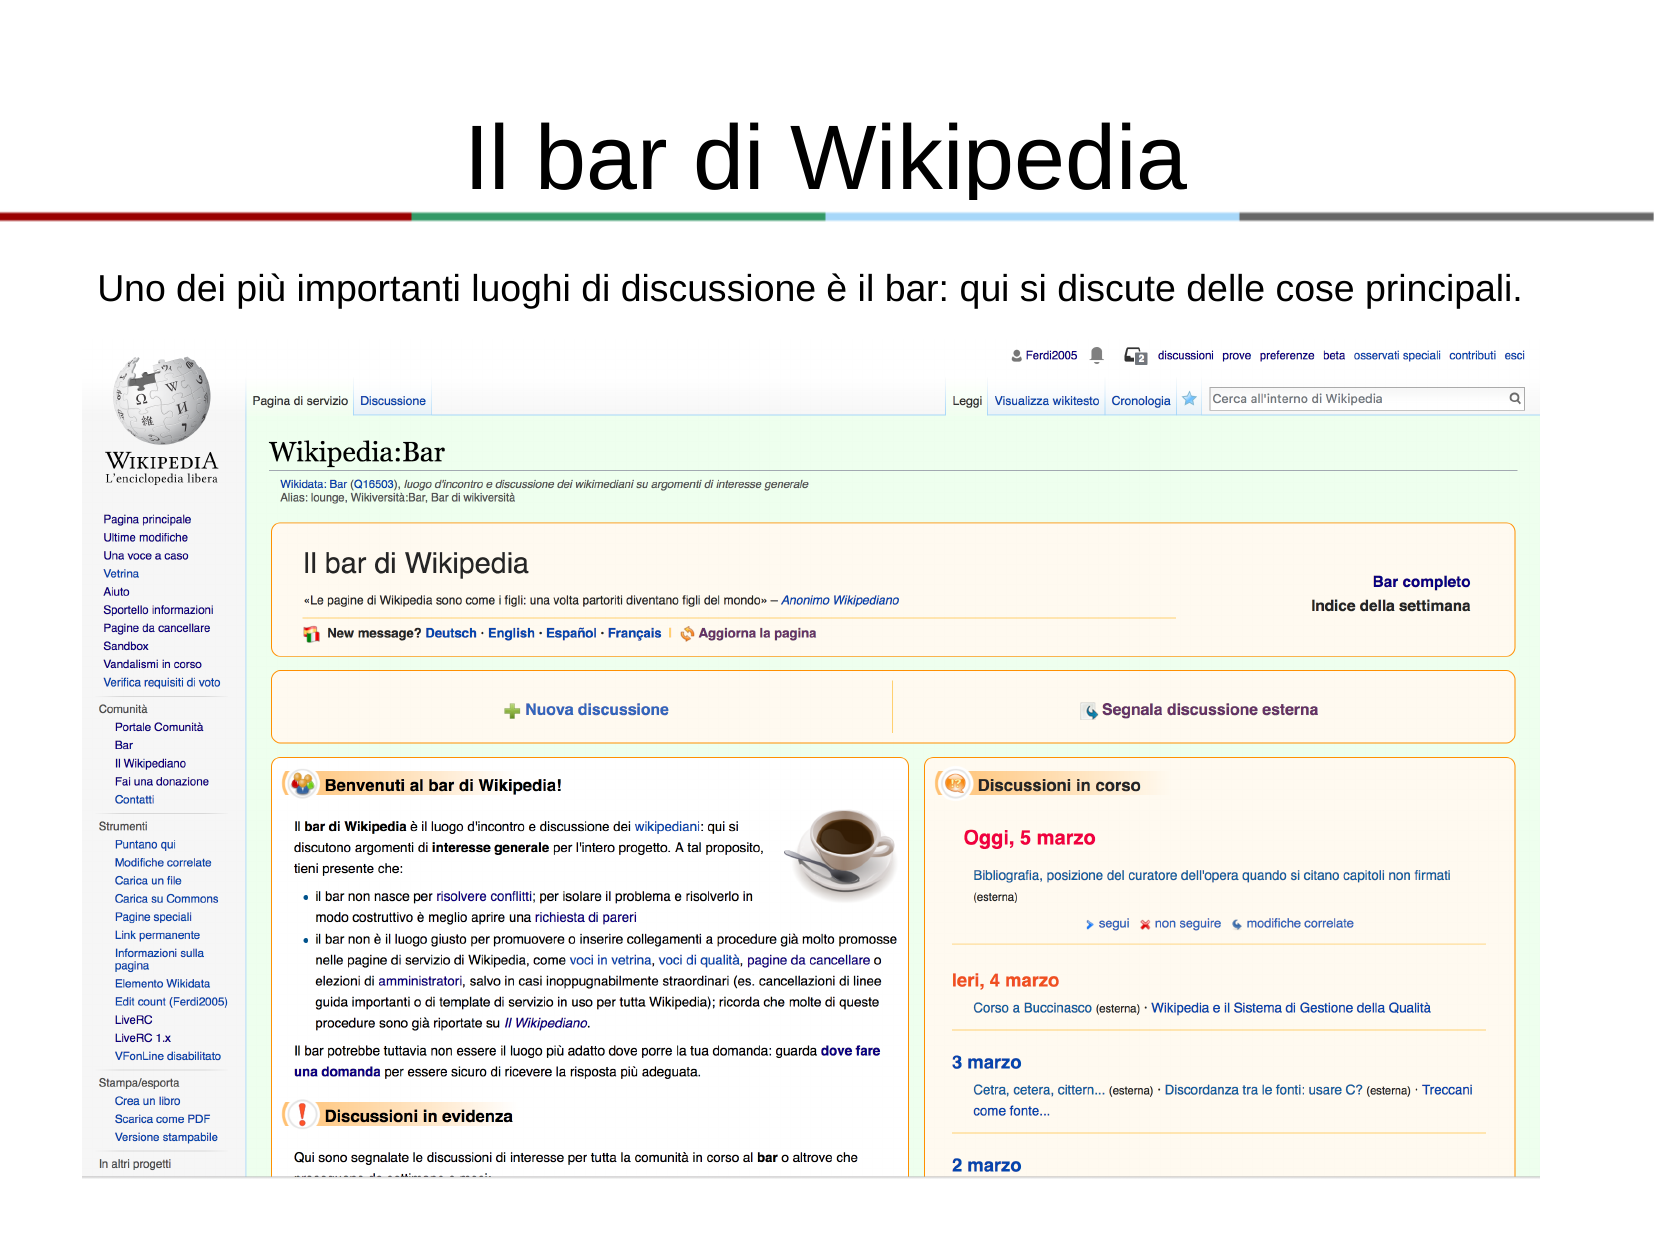

Il bar di Wikipedia
Uno dei più importanti luoghi di discussione è il bar: qui si discute delle cose principali.